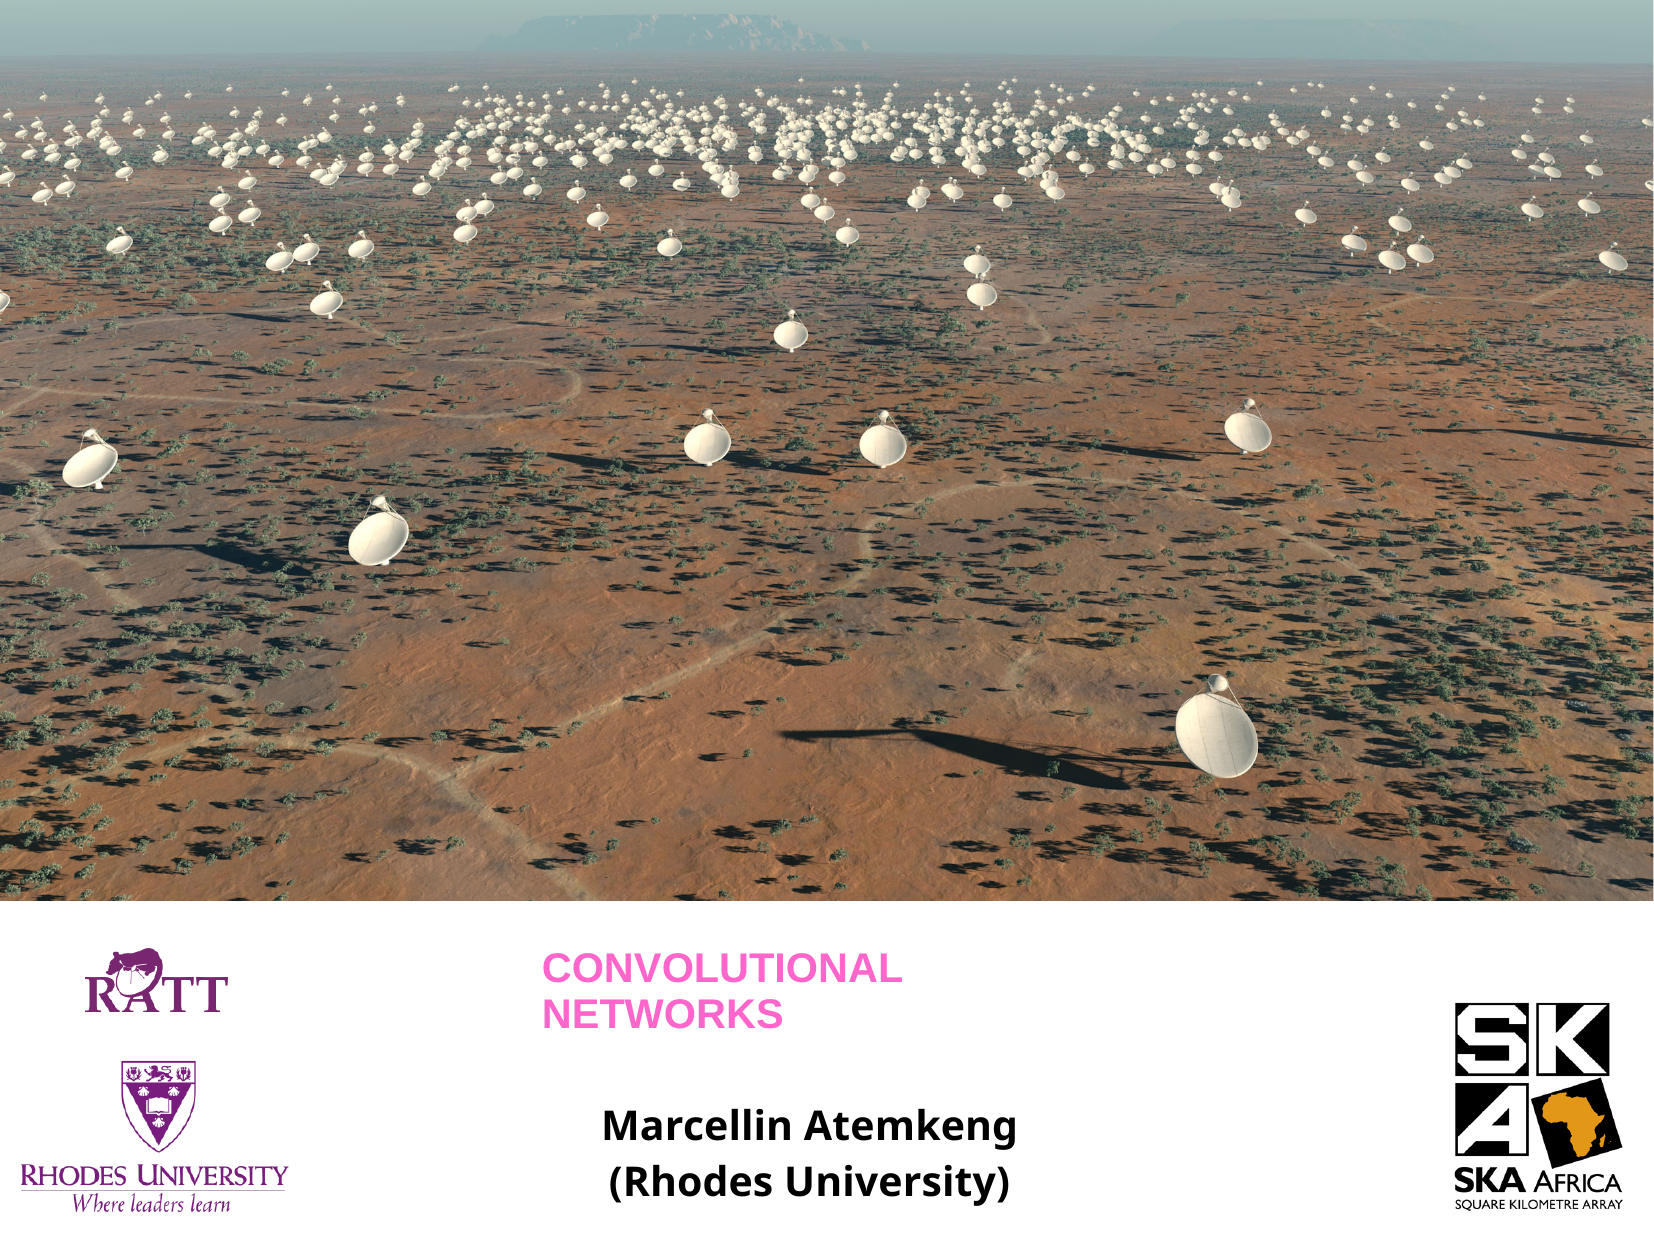

CONVOLUTIONAL NETWORKS
# Marcellin Atemkeng (Rhodes University)